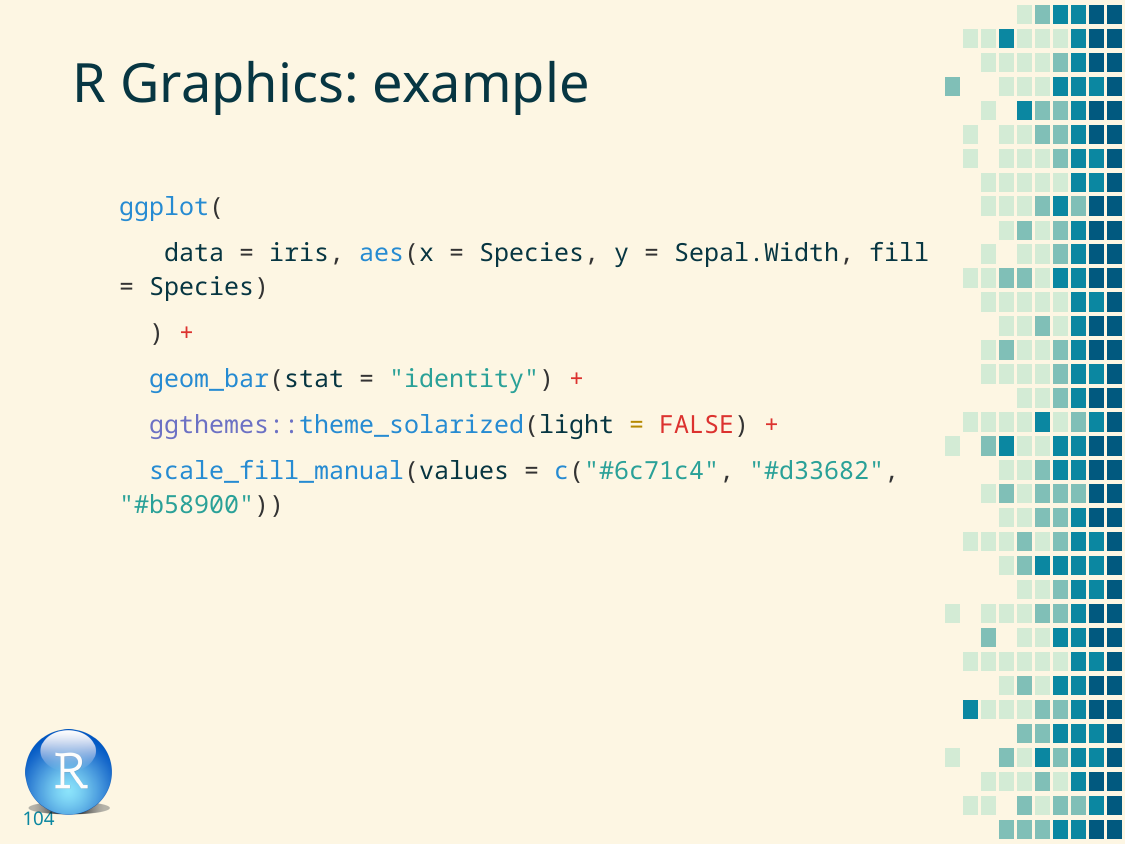

R Graphics: example
ggplot(
 data = iris, aes(x = Species, y = Sepal.Width, fill = Species)
 ) +
 geom_bar(stat = "identity") +
 ggthemes::theme_solarized(light = FALSE) +
 scale_fill_manual(values = c("#6c71c4", "#d33682", "#b58900"))